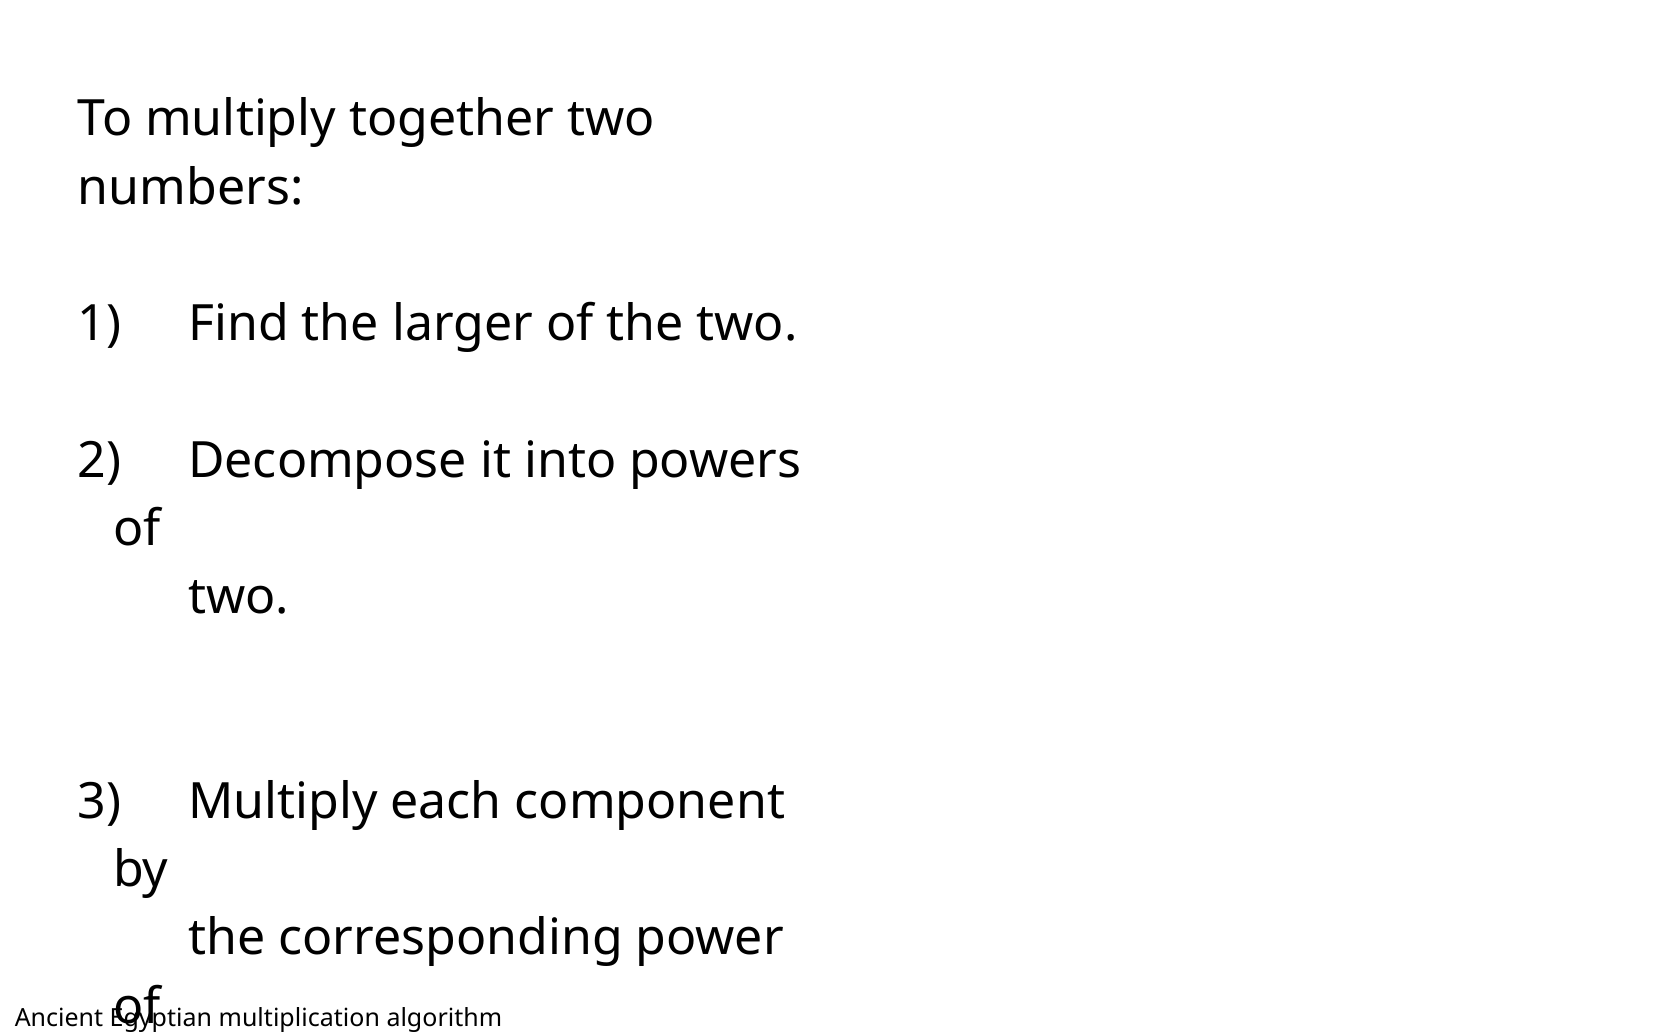

To multiply together two numbers:
	Find the larger of the two.
	Decompose it into powers of
	two.
	Multiply each component by
	the corresponding power of
	two.
	Add these together to find
	the multiple.
Ancient Egyptian multiplication algorithm